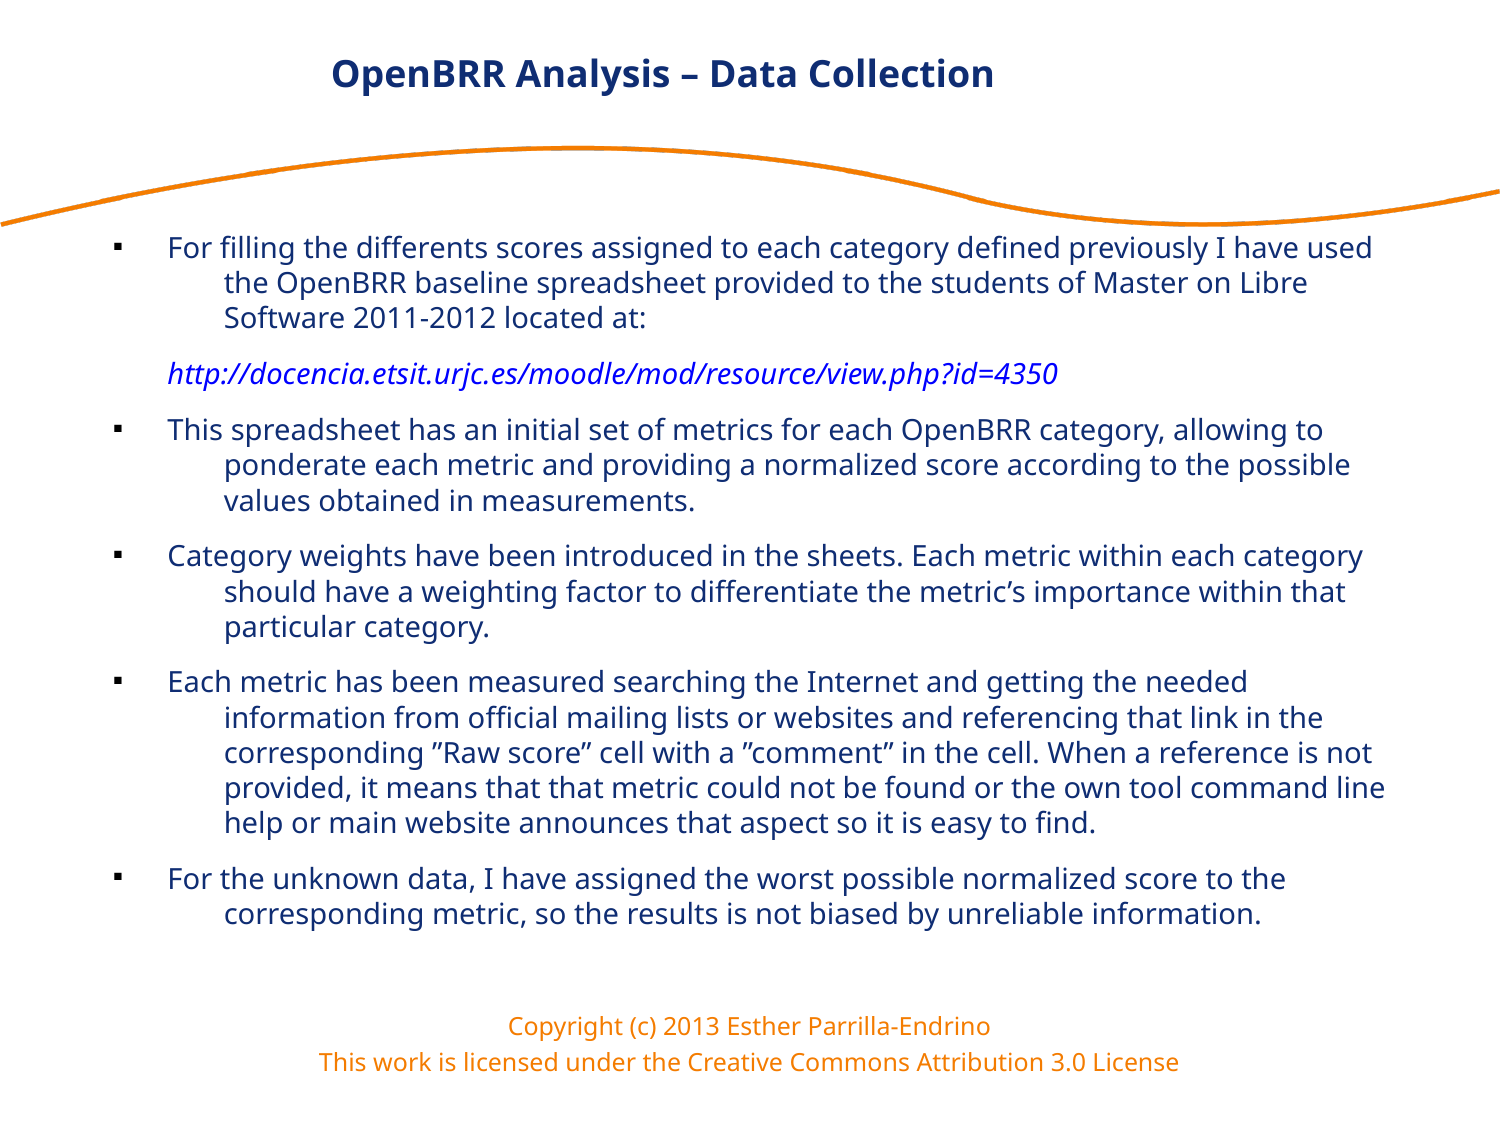

# OpenBRR Analysis – Data Collection
For filling the differents scores assigned to each category defined previously I have used the OpenBRR baseline spreadsheet provided to the students of Master on Libre Software 2011-2012 located at:
http://docencia.etsit.urjc.es/moodle/mod/resource/view.php?id=4350
This spreadsheet has an initial set of metrics for each OpenBRR category, allowing to ponderate each metric and providing a normalized score according to the possible values obtained in measurements.
Category weights have been introduced in the sheets. Each metric within each category should have a weighting factor to differentiate the metric’s importance within that particular category.
Each metric has been measured searching the Internet and getting the needed information from official mailing lists or websites and referencing that link in the corresponding ”Raw score” cell with a ”comment” in the cell. When a reference is not provided, it means that that metric could not be found or the own tool command line help or main website announces that aspect so it is easy to find.
For the unknown data, I have assigned the worst possible normalized score to the corresponding metric, so the results is not biased by unreliable information.
Copyright (c) 2013 Esther Parrilla-Endrino
This work is licensed under the Creative Commons Attribution 3.0 License